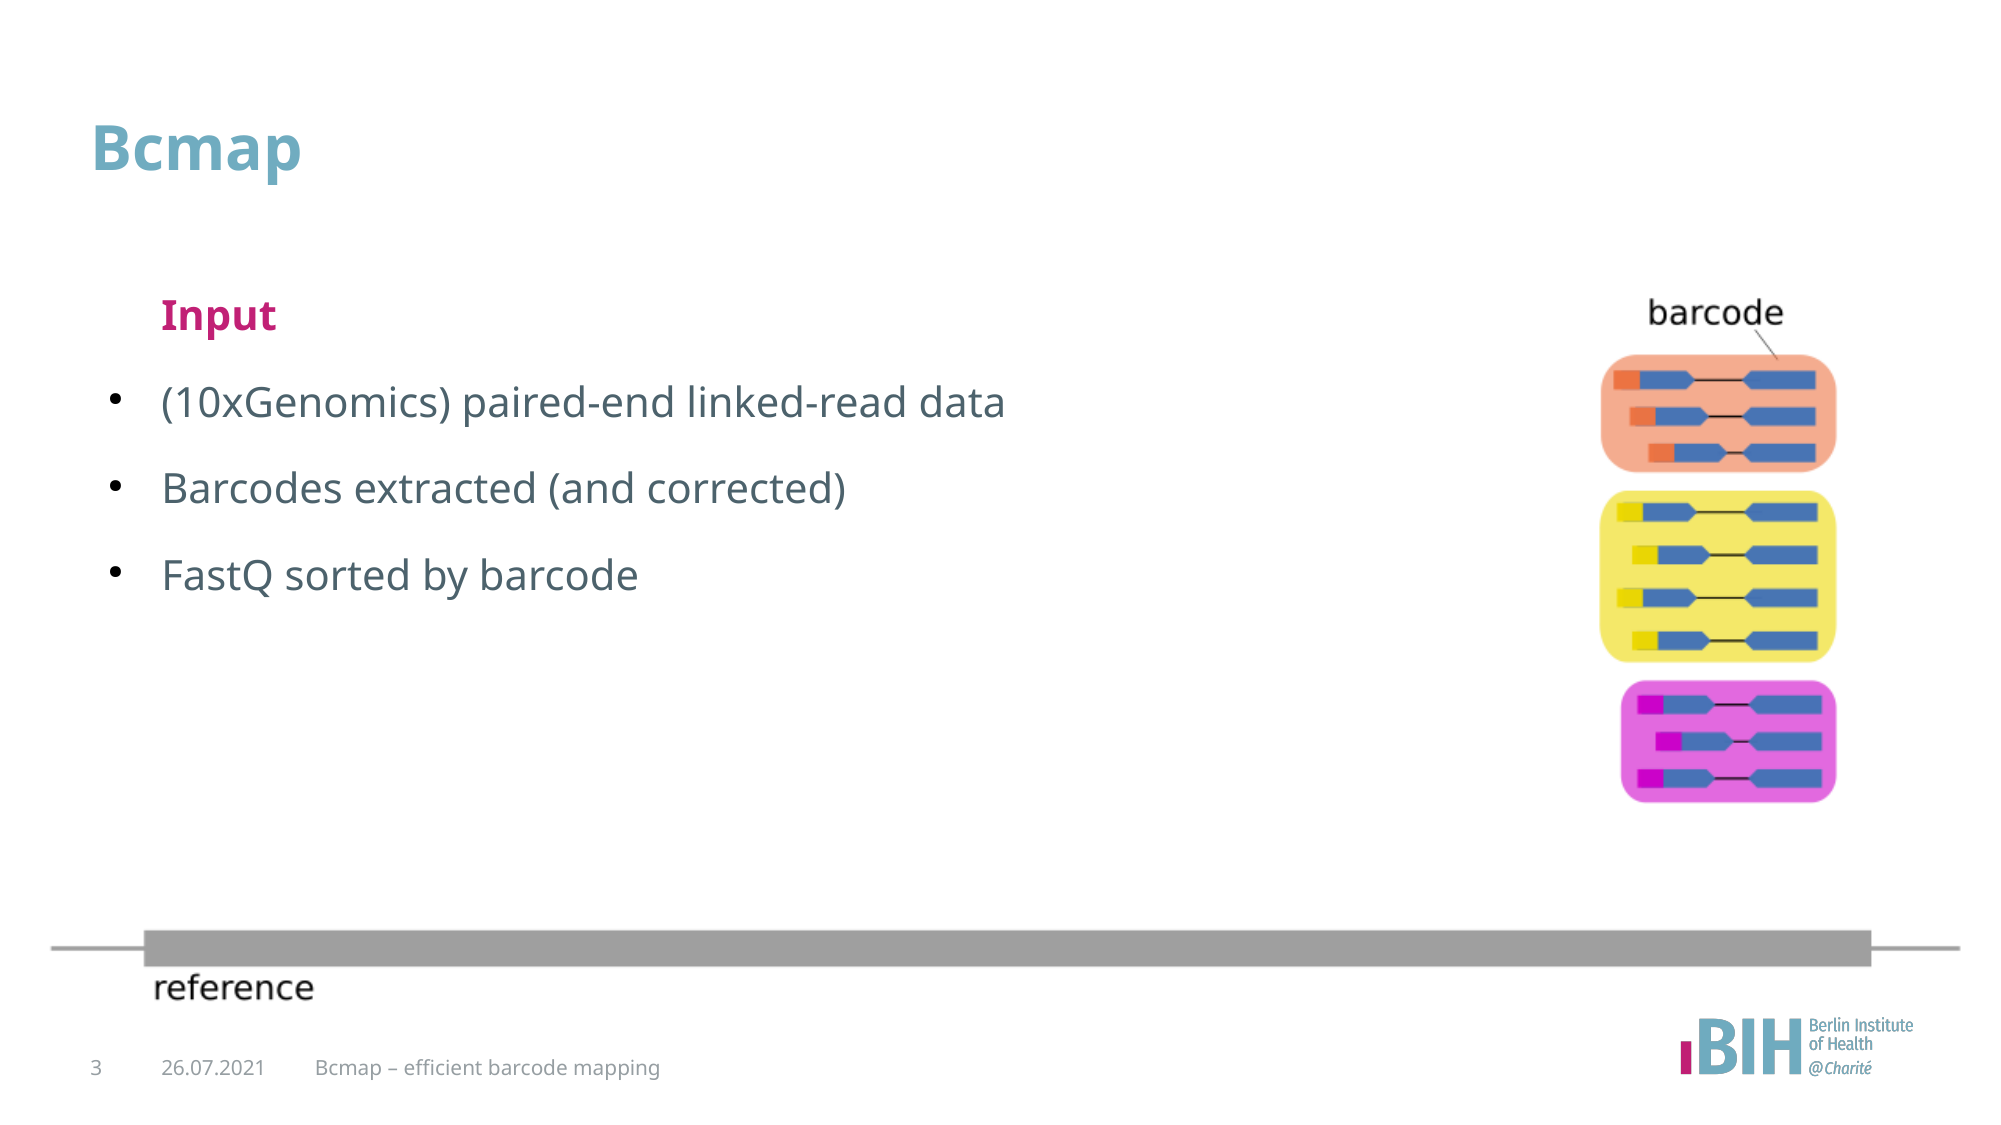

# Bcmap
Input
(10xGenomics) paired-end linked-read data
Barcodes extracted (and corrected)
FastQ sorted by barcode
26.07.2021
Bcmap – efficient barcode mapping